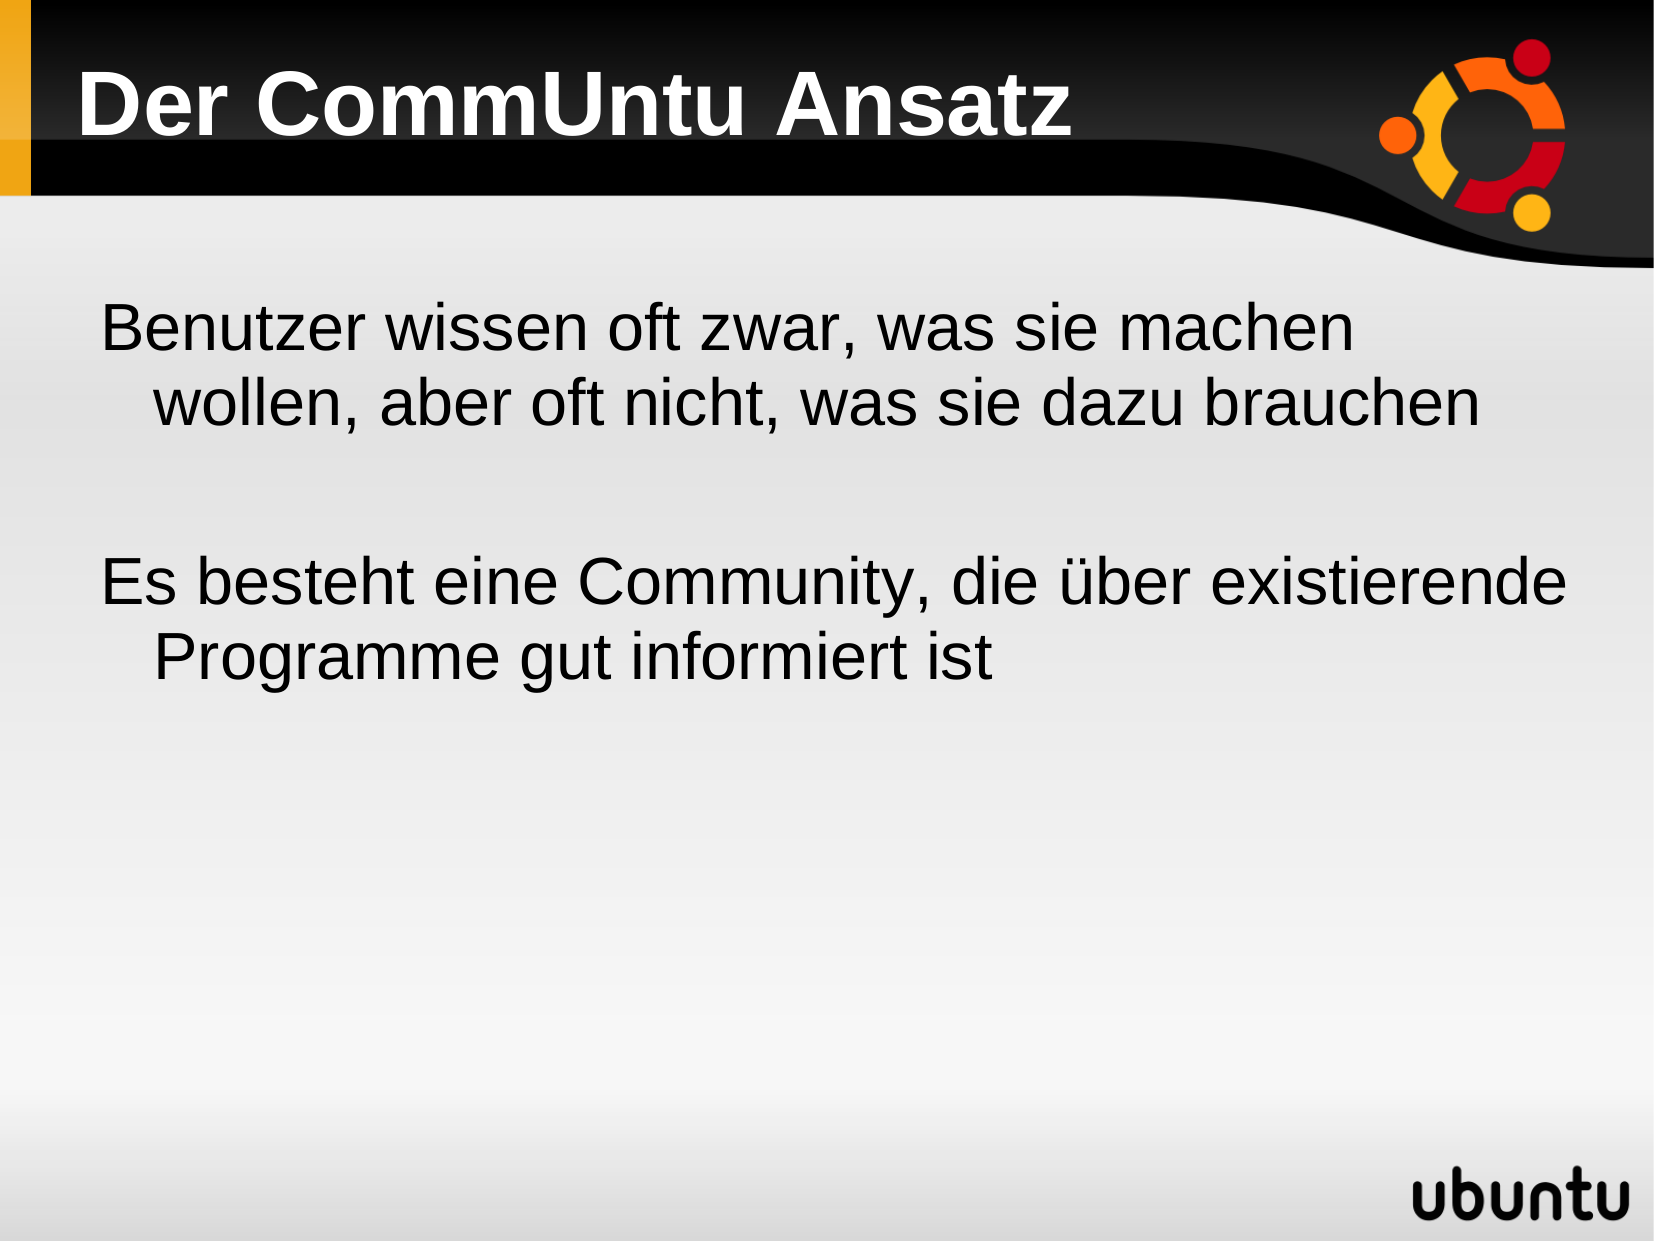

# Der CommUntu Ansatz
Benutzer wissen oft zwar, was sie machen wollen, aber oft nicht, was sie dazu brauchen
Es besteht eine Community, die über existierende Programme gut informiert ist